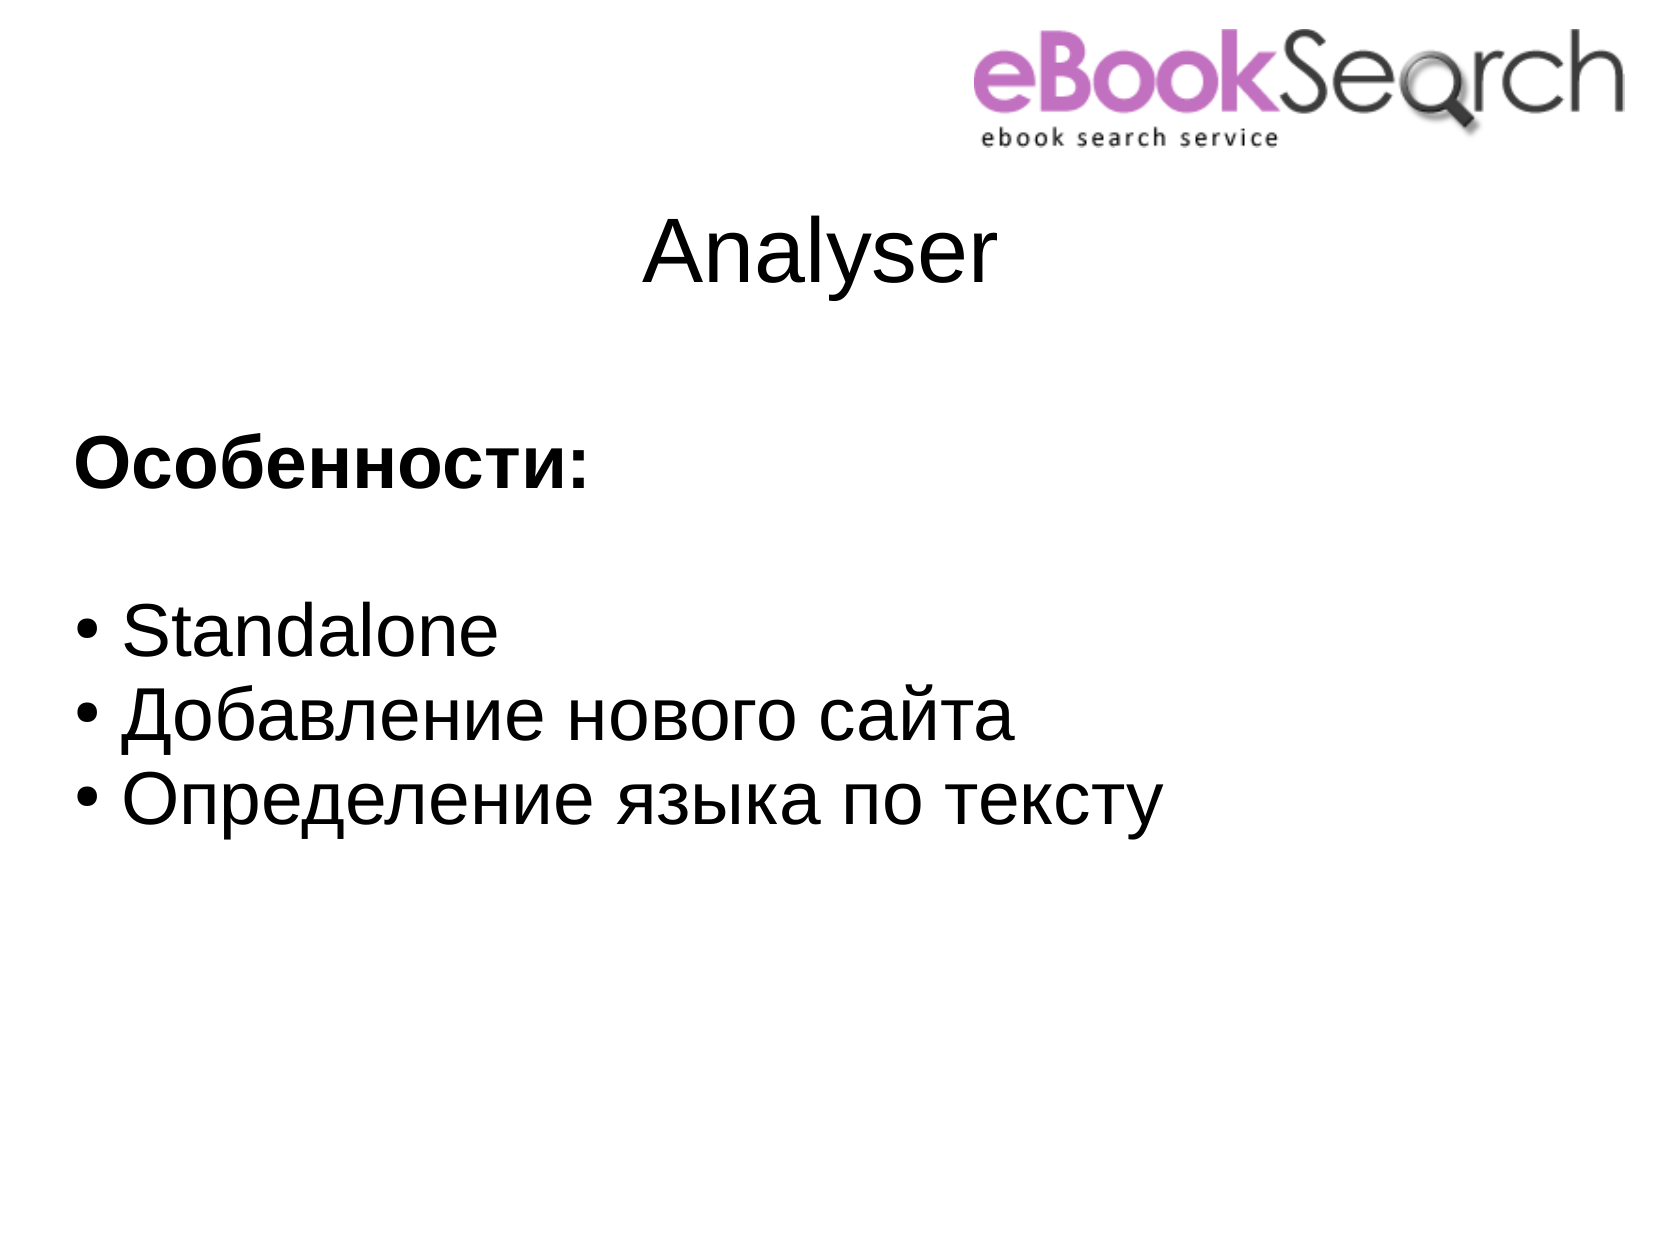

# Analyser
Особенности:
 Standalone
 Добавление нового сайта
 Определение языка по тексту